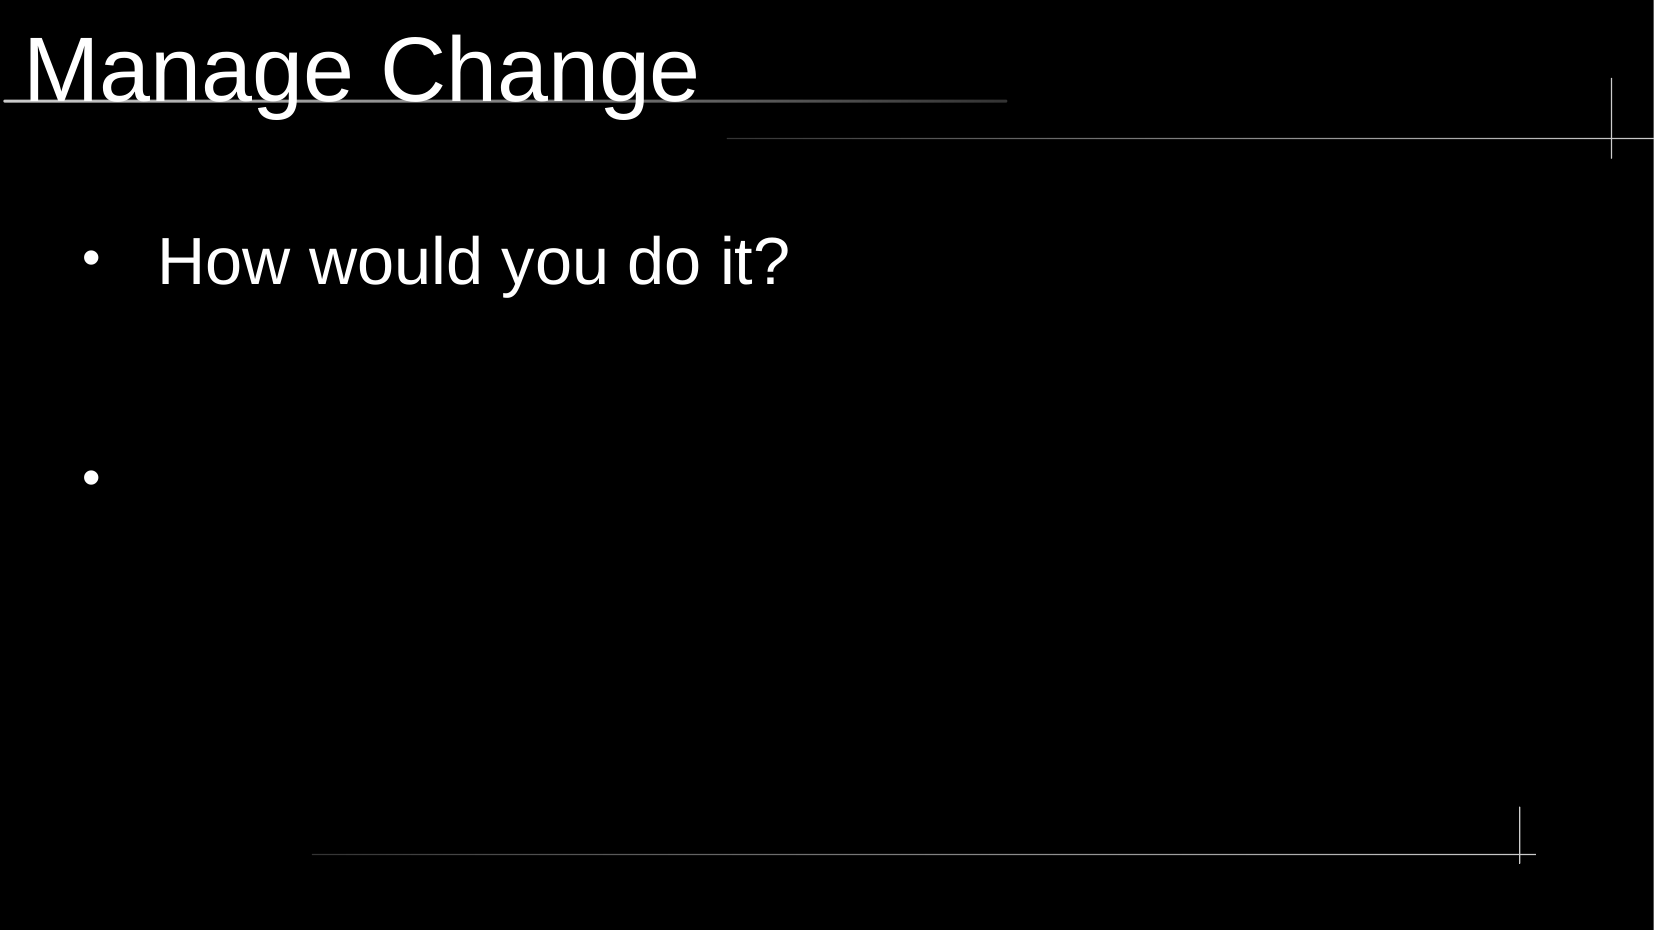

# Manage Change
How would you do it?